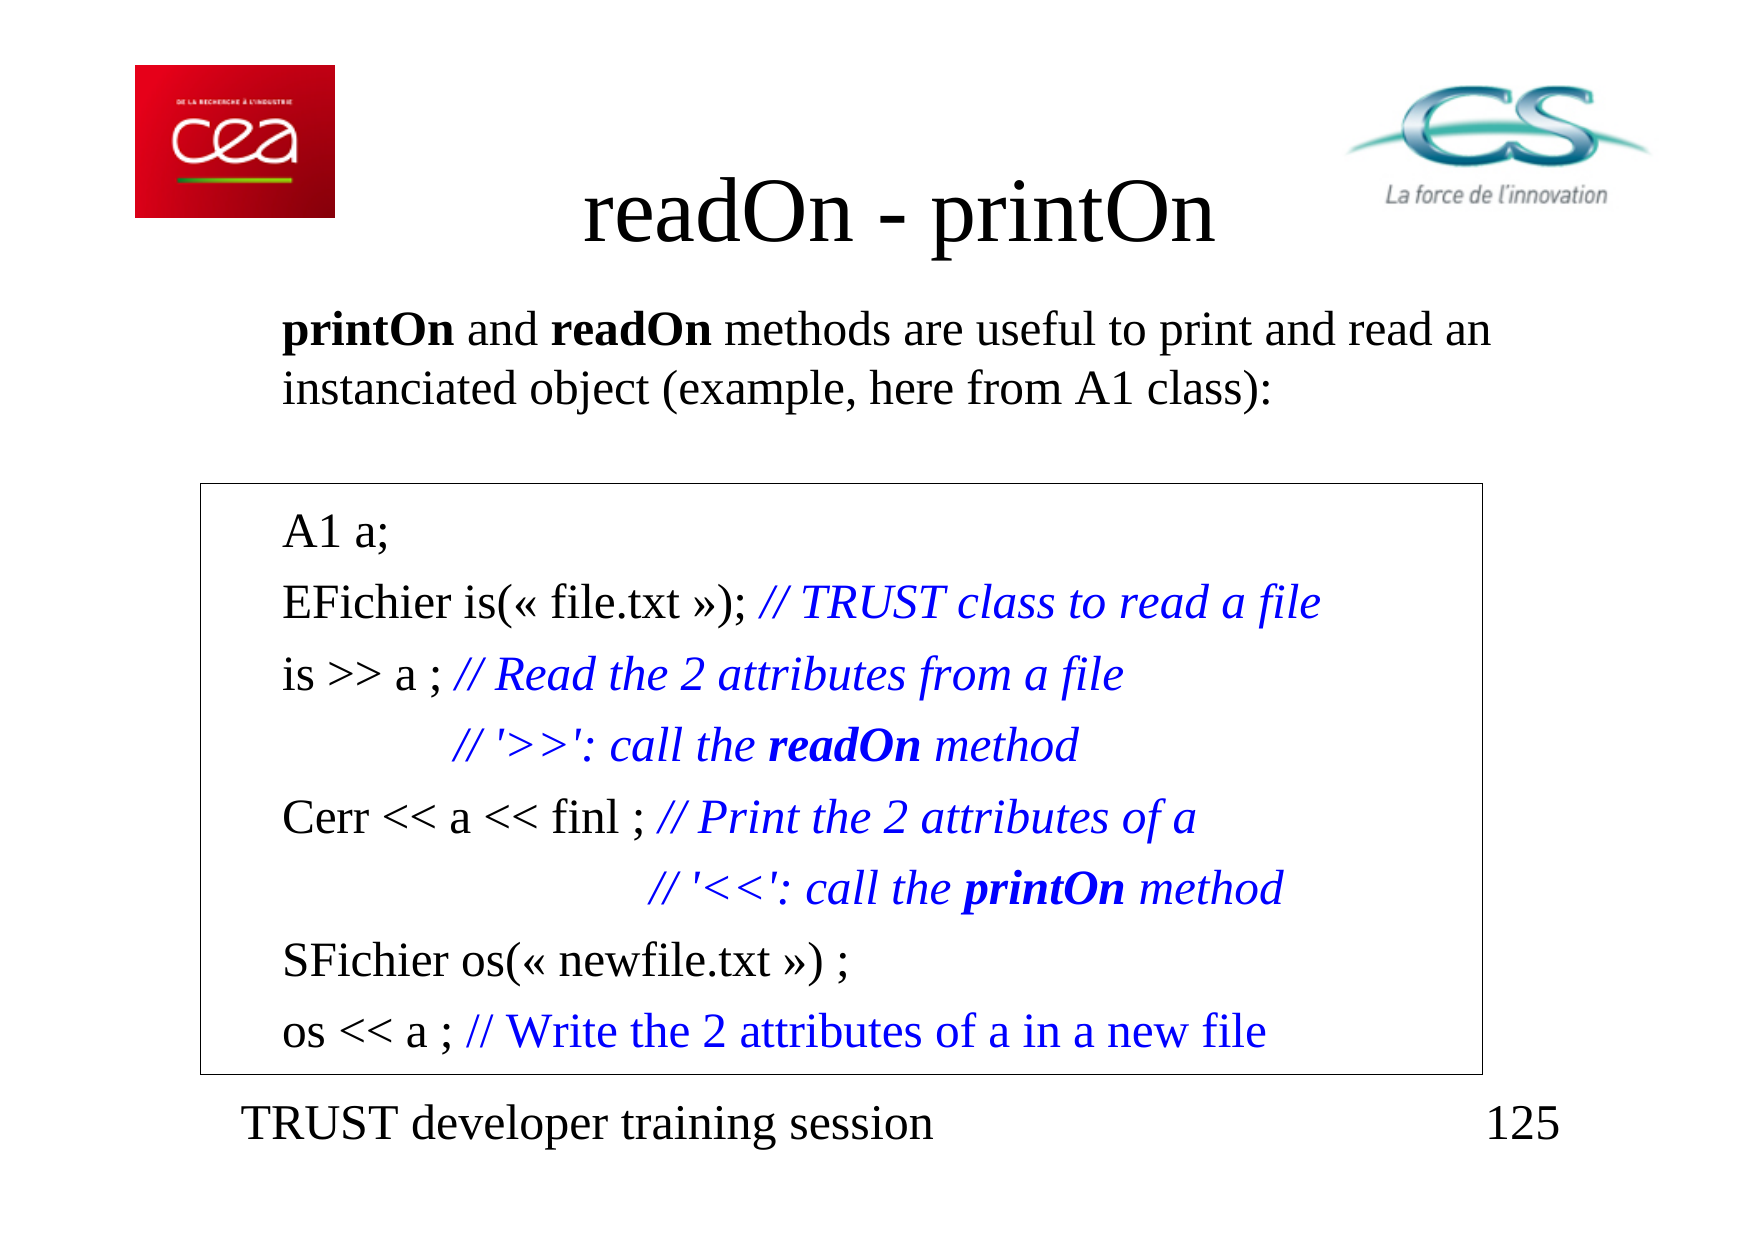

# readOn - printOn
printOn and readOn methods are useful to print and read an instanciated object (example, here from A1 class):
A1 a;
EFichier is(« file.txt »); // TRUST class to read a file
is >> a ; // Read the 2 attributes from a file
 // '>>': call the readOn method
Cerr << a << finl ; // Print the 2 attributes of a
 // '<<': call the printOn method
SFichier os(« newfile.txt ») ;
os << a ; // Write the 2 attributes of a in a new file
TRUST developer training session
125